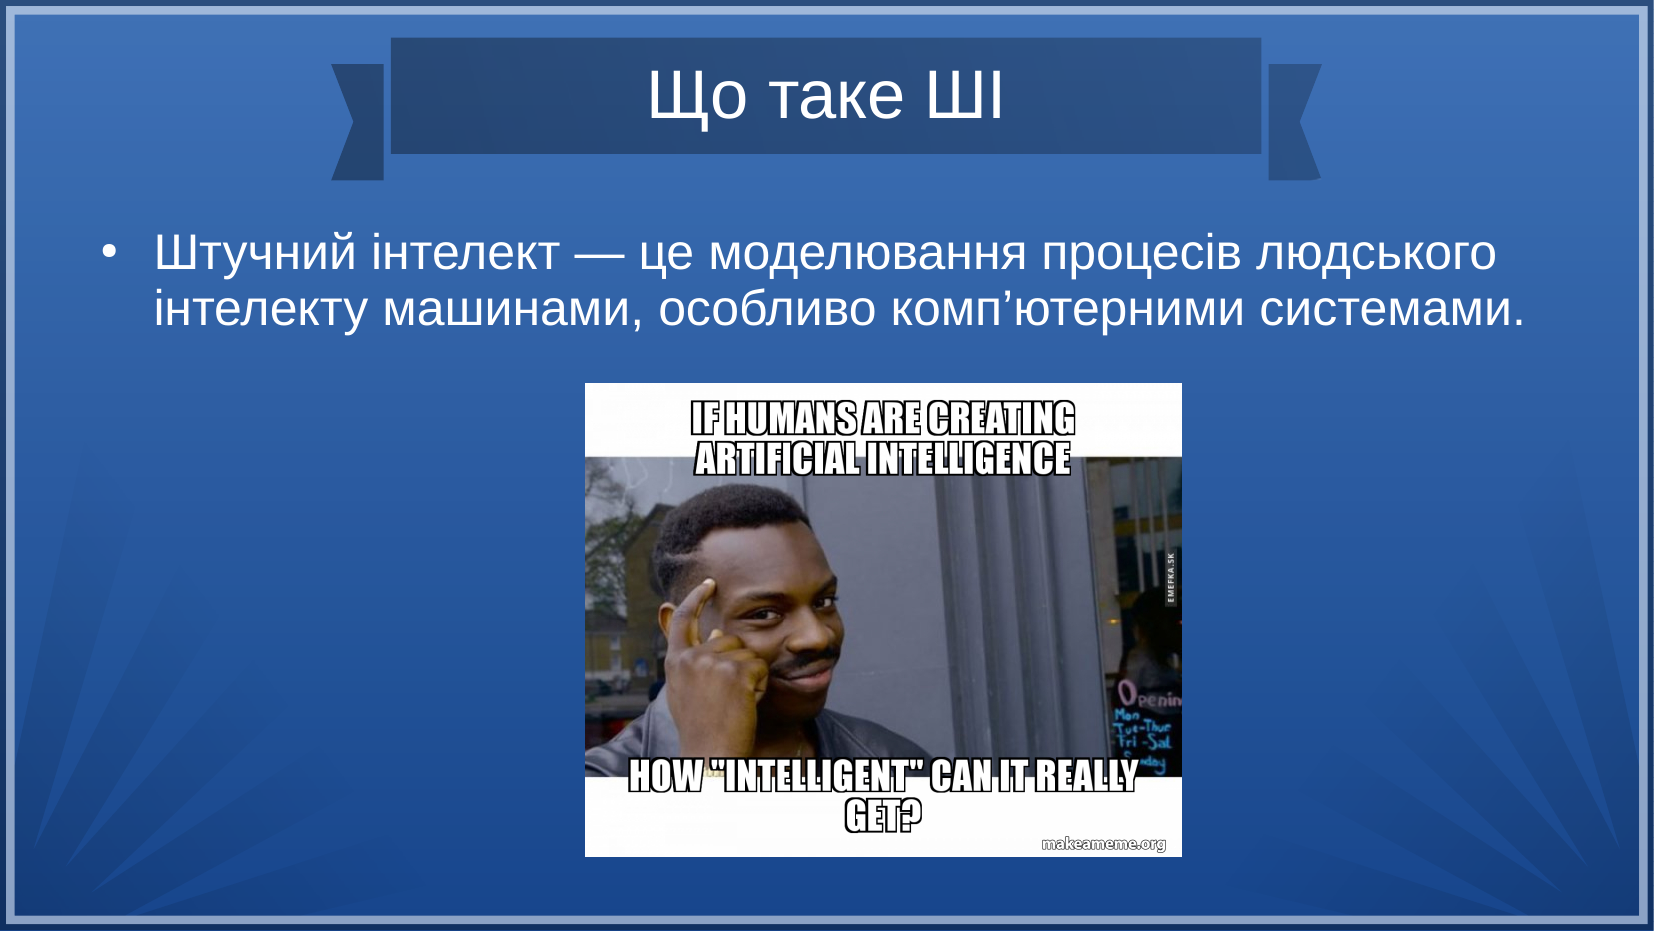

# Що таке ШІ
Штучний інтелект — це моделювання процесів людського інтелекту машинами, особливо комп’ютерними системами.